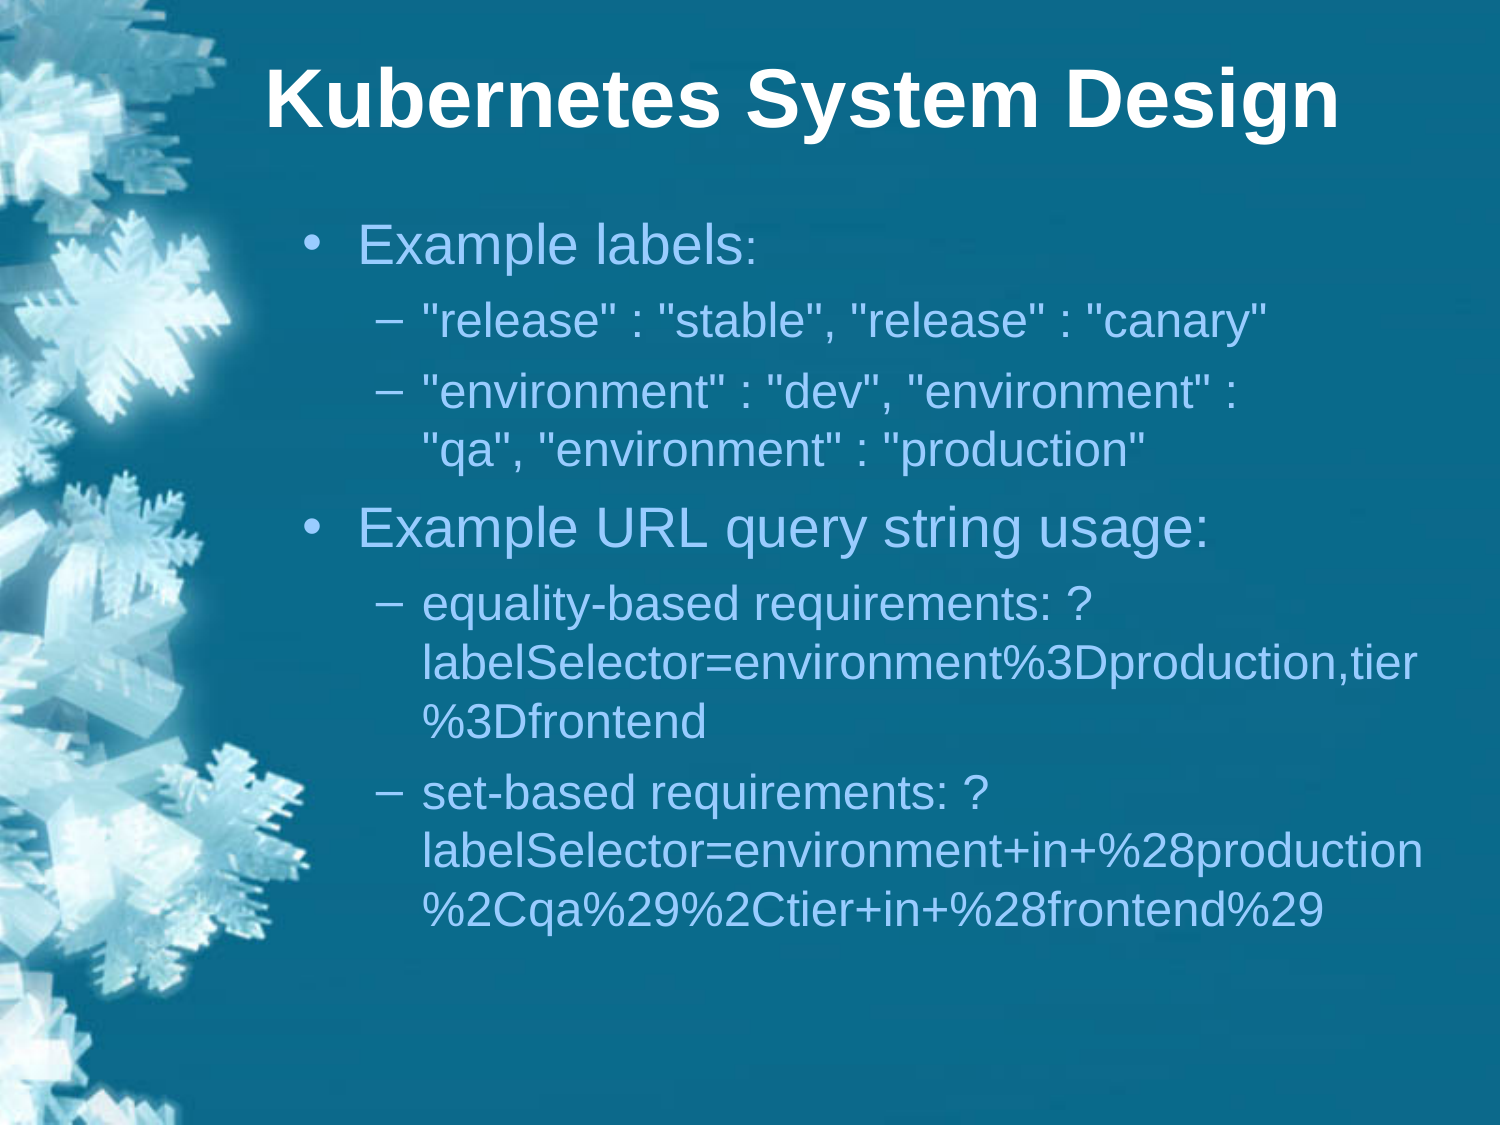

# Kubernetes System Design
Example labels:
"release" : "stable", "release" : "canary"
"environment" : "dev", "environment" : "qa", "environment" : "production"
Example URL query string usage:
equality-based requirements: ?labelSelector=environment%3Dproduction,tier%3Dfrontend
set-based requirements: ?labelSelector=environment+in+%28production%2Cqa%29%2Ctier+in+%28frontend%29